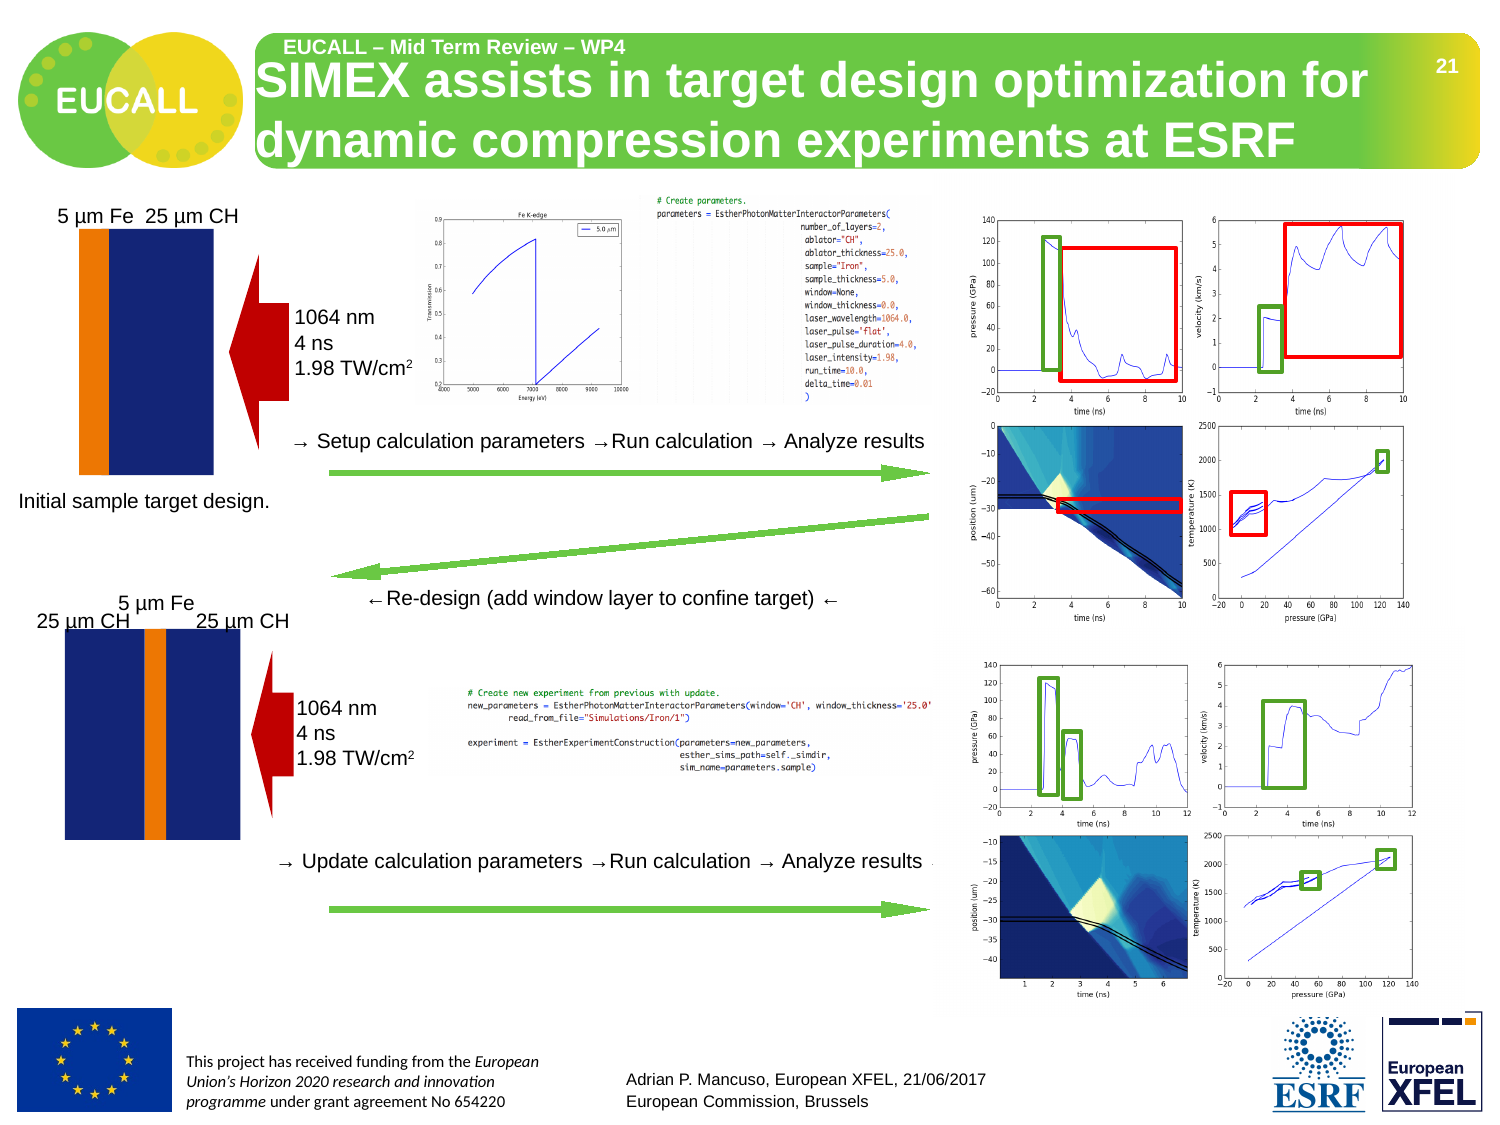

SIMEX assists in target design optimization for dynamic compression experiments at ESRF
5 µm Fe
25 µm CH
1064 nm
4 ns
1.98 TW/cm2
 → Setup calculation parameters →Run calculation → Analyze results →
Initial sample target design.
 ←Re-design (add window layer to confine target) ←
5 µm Fe
25 µm CH
25 µm CH
1064 nm
4 ns
1.98 TW/cm2
 → Update calculation parameters →Run calculation → Analyze results →